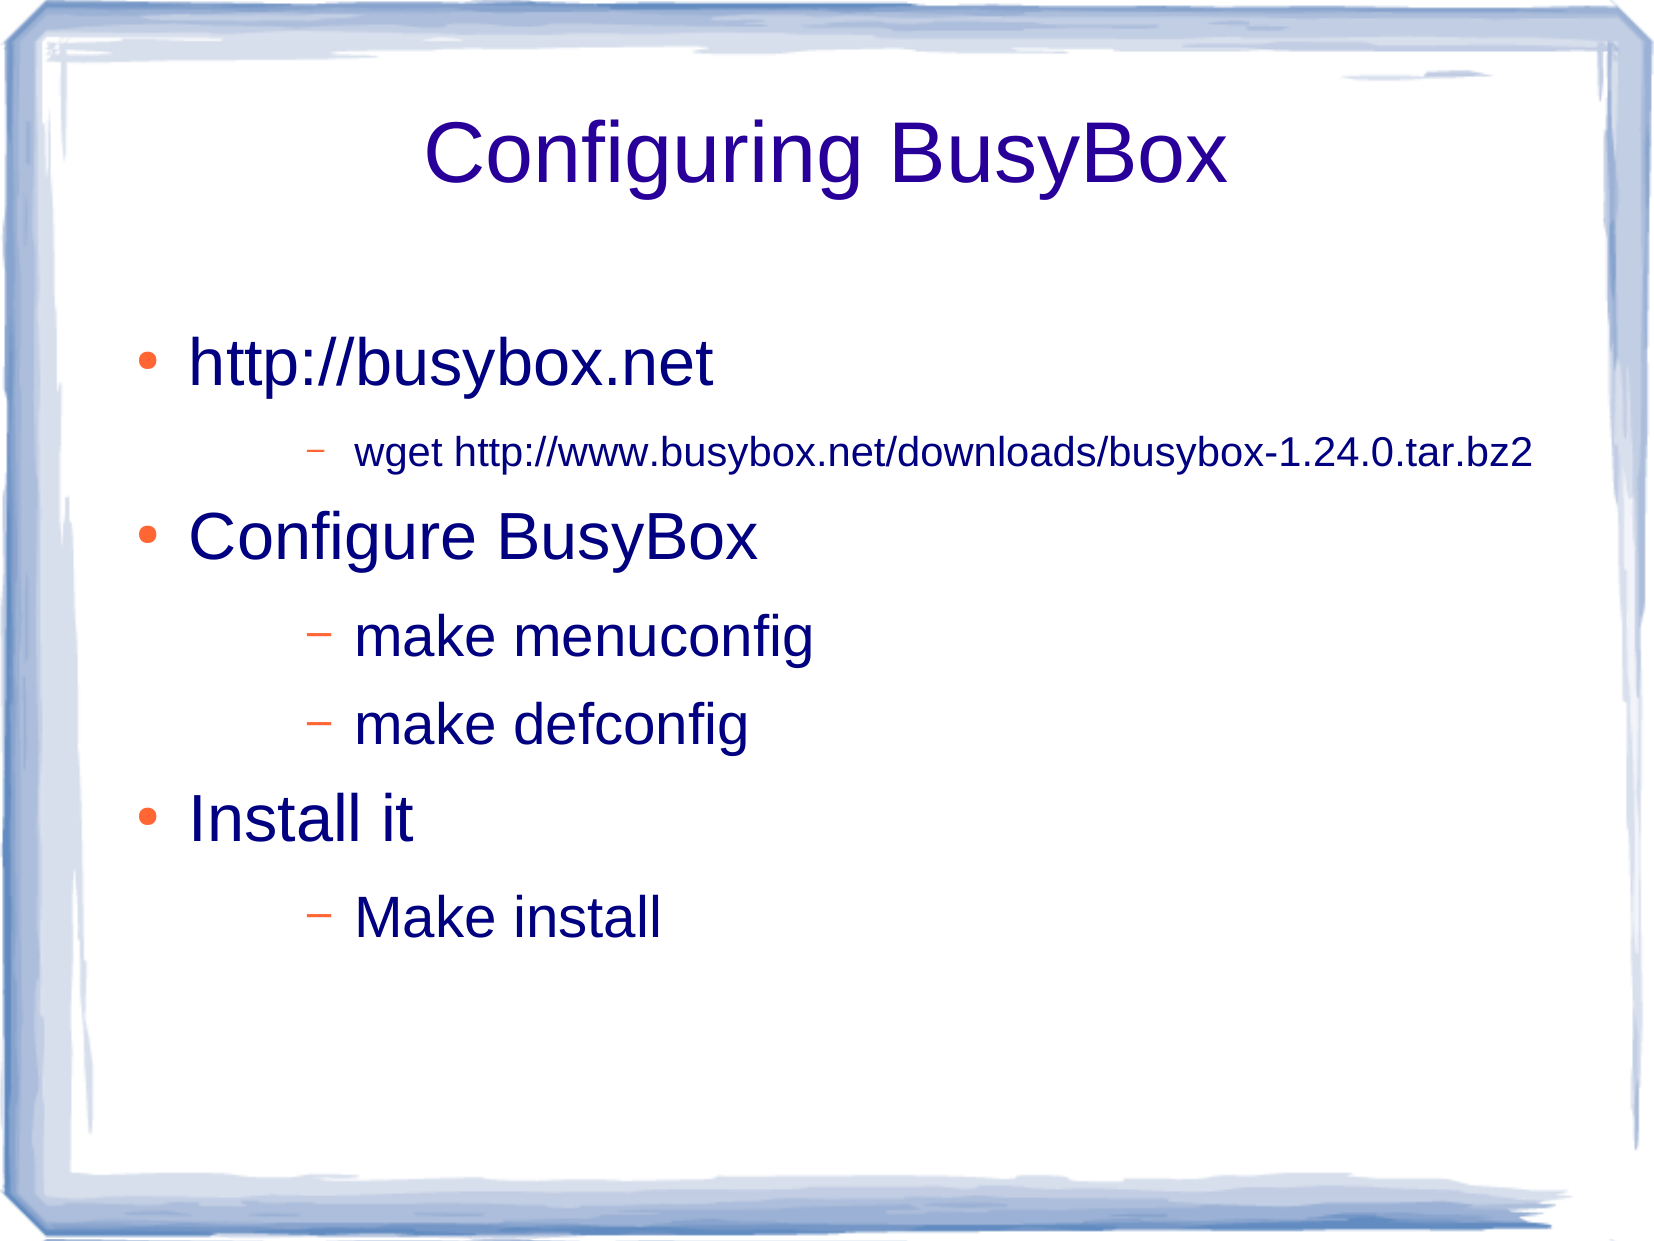

# Configuring BusyBox
http://busybox.net
wget http://www.busybox.net/downloads/busybox-1.24.0.tar.bz2
Configure BusyBox
make menuconfig
make defconfig
Install it
Make install